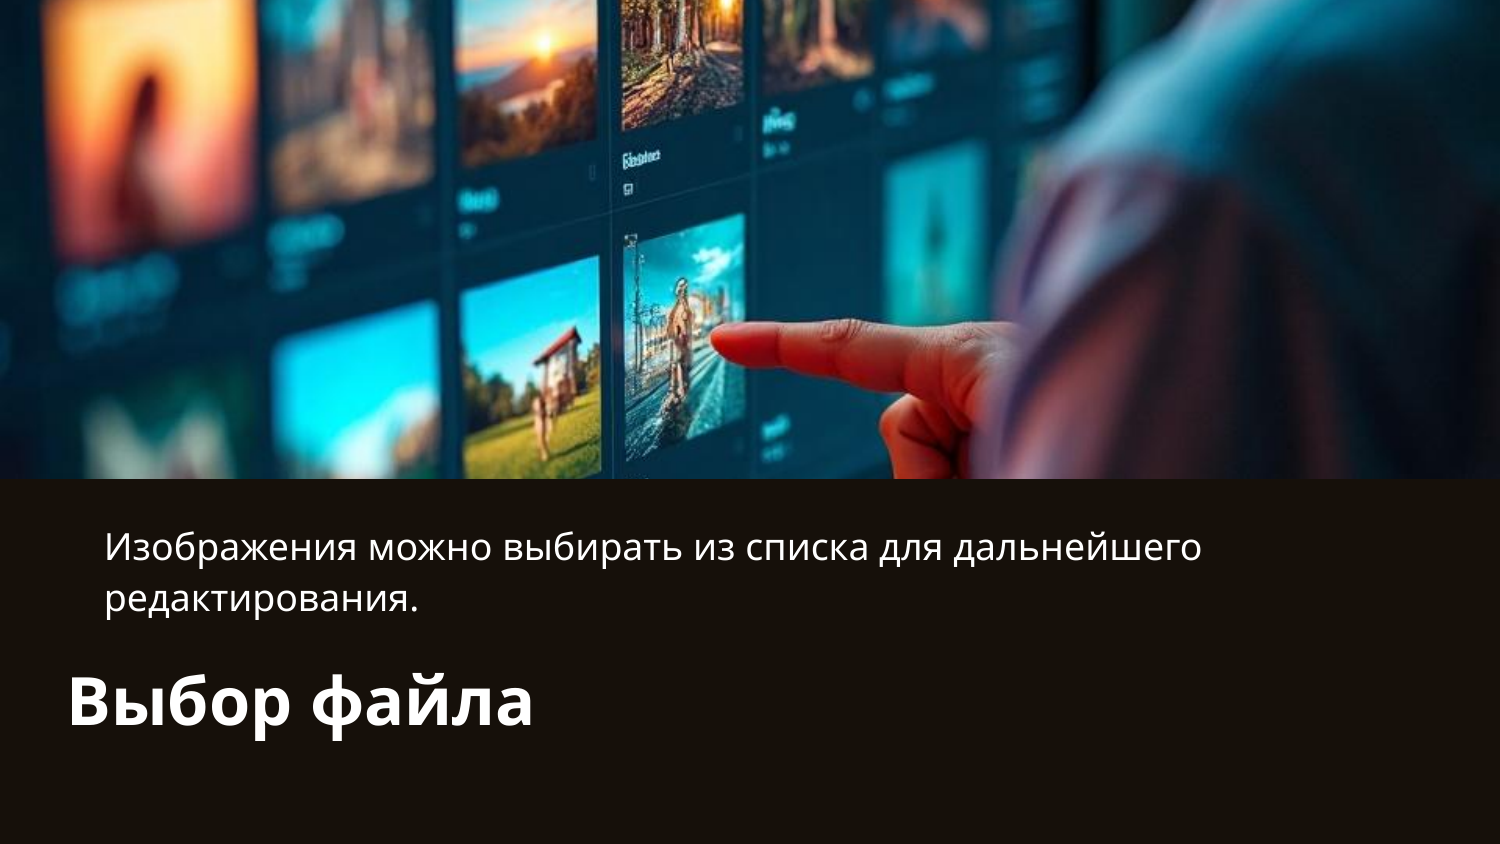

Изображения можно выбирать из списка для дальнейшего редактирования.
# Выбор файла